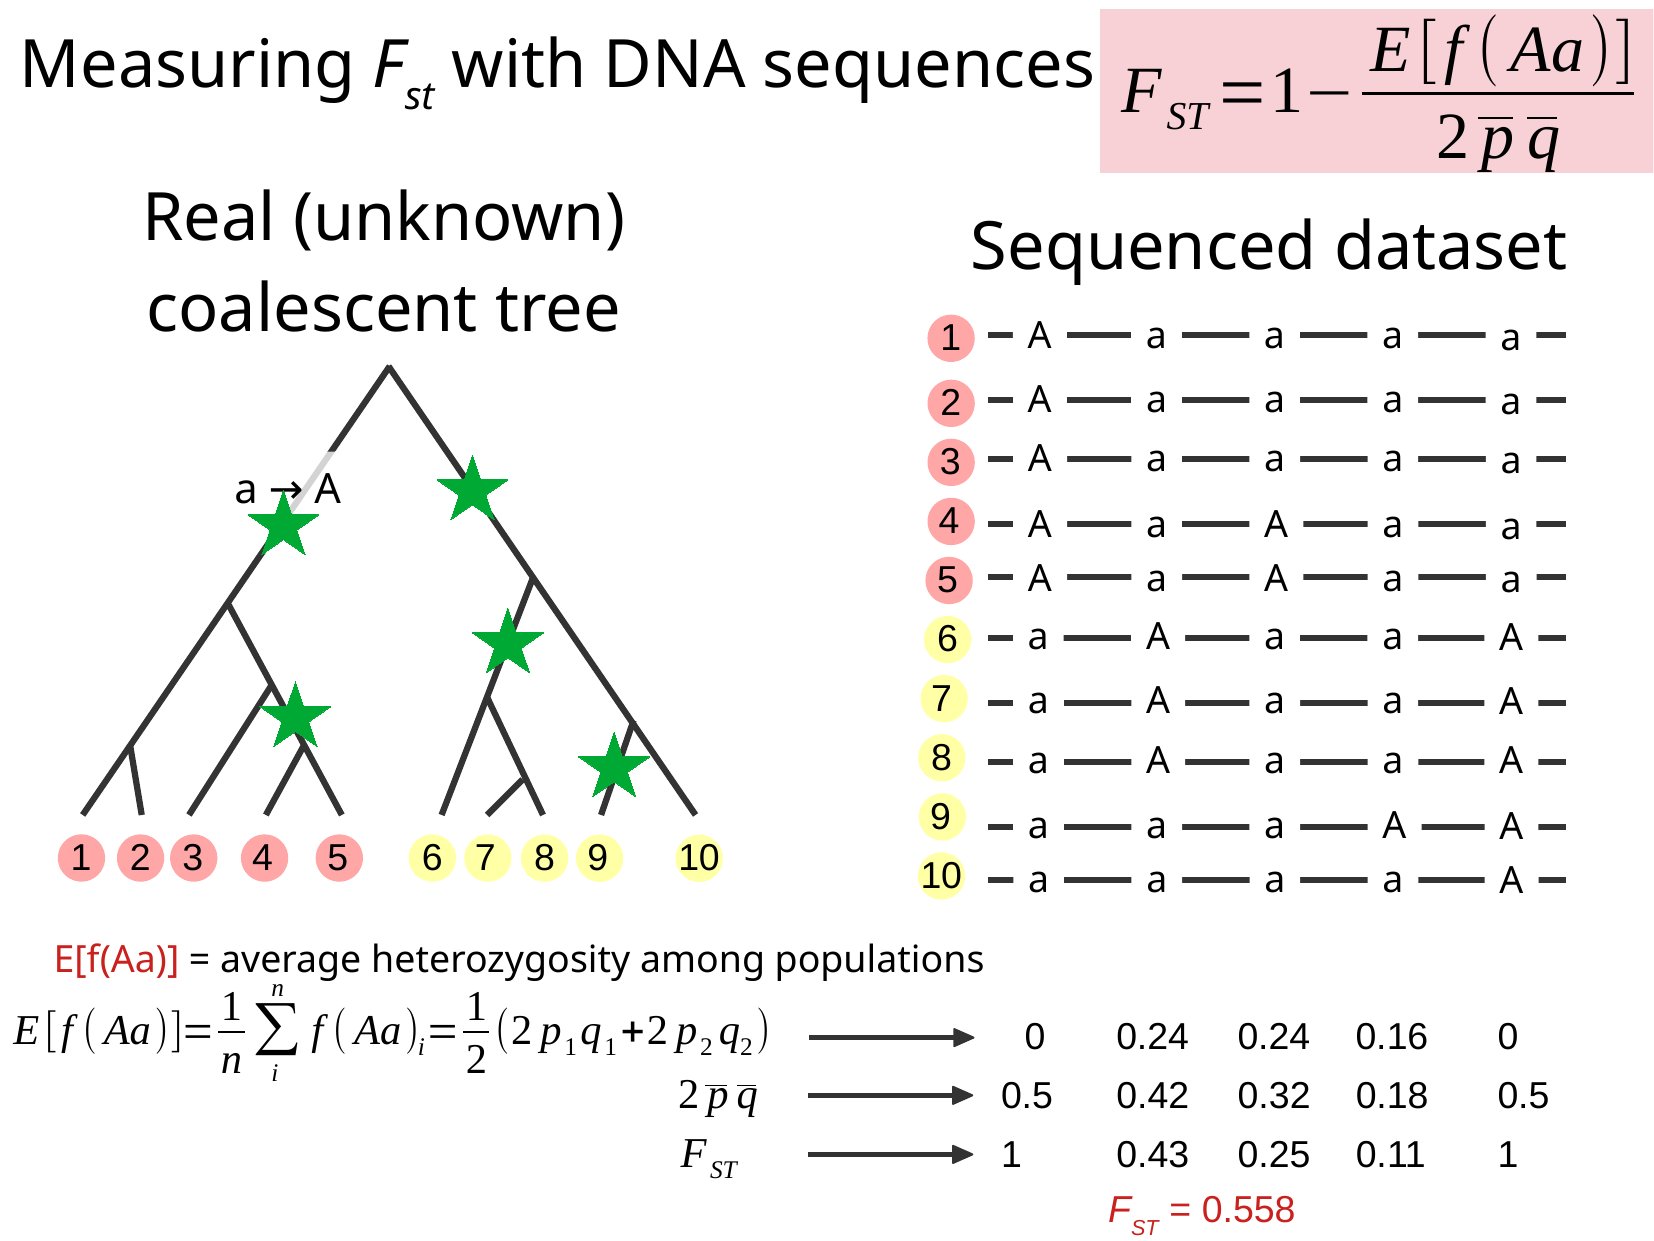

Measuring Fst with DNA sequences
Real (unknown)
coalescent tree
Sequenced dataset
A
a
a
a
a
1
A
a
a
a
a
2
A
a
a
a
a
3
a → A
A
a
A
a
a
4
A
a
A
a
a
5
a
A
a
a
A
6
a
A
a
a
A
7
a
A
a
a
A
8
9
a
a
a
A
A
1
2
3
4
5
6
7
8
9
10
a
a
a
a
A
10
E[f(Aa)] = average heterozygosity among populations
0
0.24
0.24
0.16
0
0.5
0.42
0.32
0.18
0.5
1
0.43
0.25
0.11
1
FST = 0.558